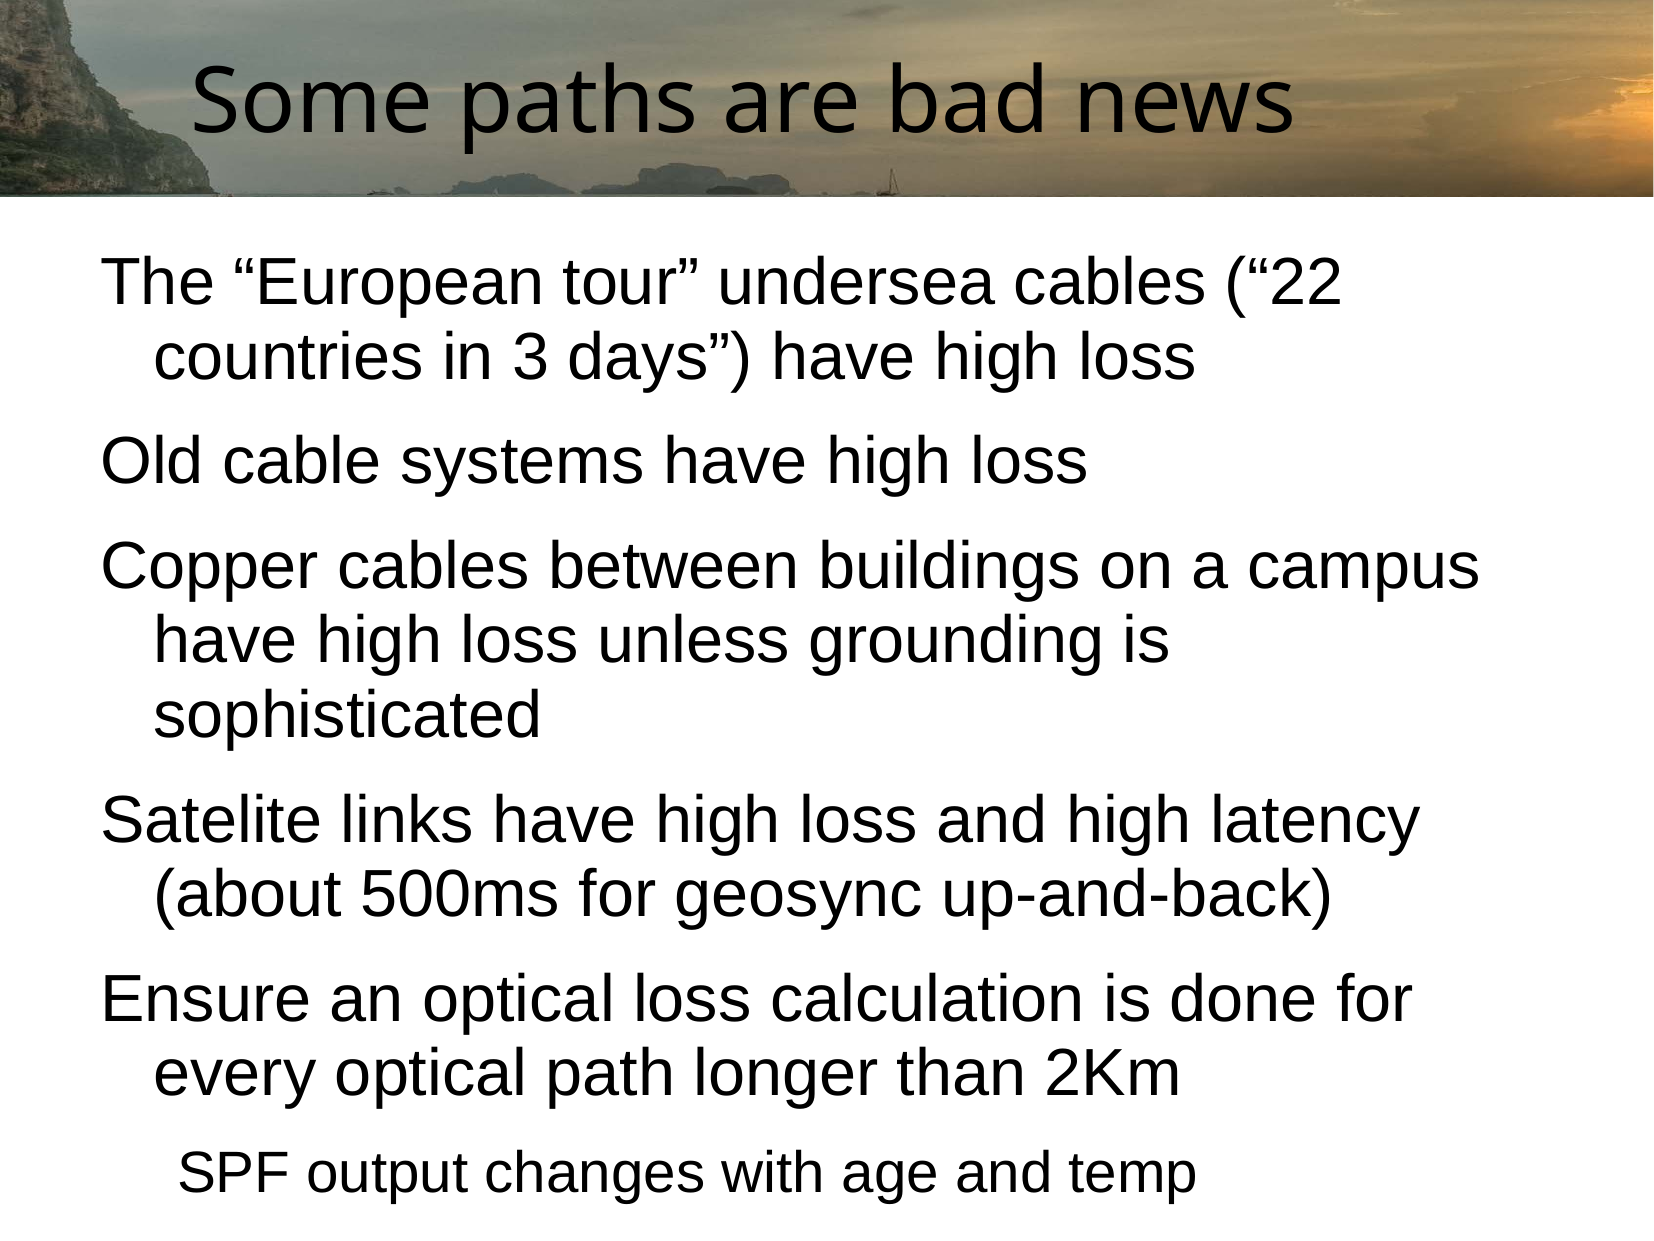

# Some paths are bad news
The “European tour” undersea cables (“22 countries in 3 days”) have high loss
Old cable systems have high loss
Copper cables between buildings on a campus have high loss unless grounding is sophisticated
Satelite links have high loss and high latency (about 500ms for geosync up-and-back)
Ensure an optical loss calculation is done for every optical path longer than 2Km
SPF output changes with age and temp